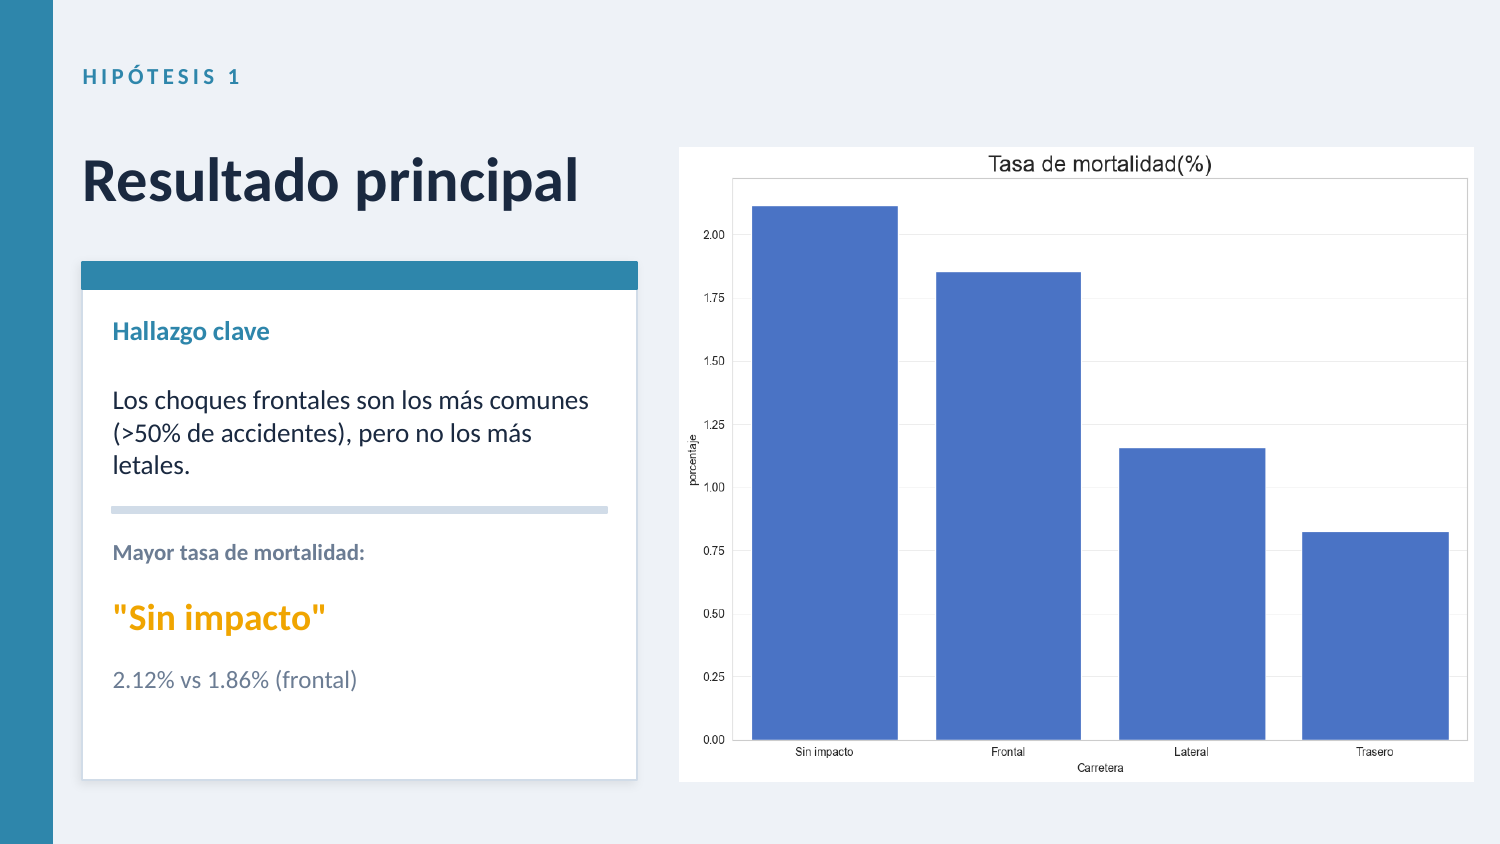

HIPÓTESIS 1
Resultado principal
Hallazgo clave
Los choques frontales son los más comunes (>50% de accidentes), pero no los más letales.
Mayor tasa de mortalidad:
"Sin impacto"
2.12% vs 1.86% (frontal)